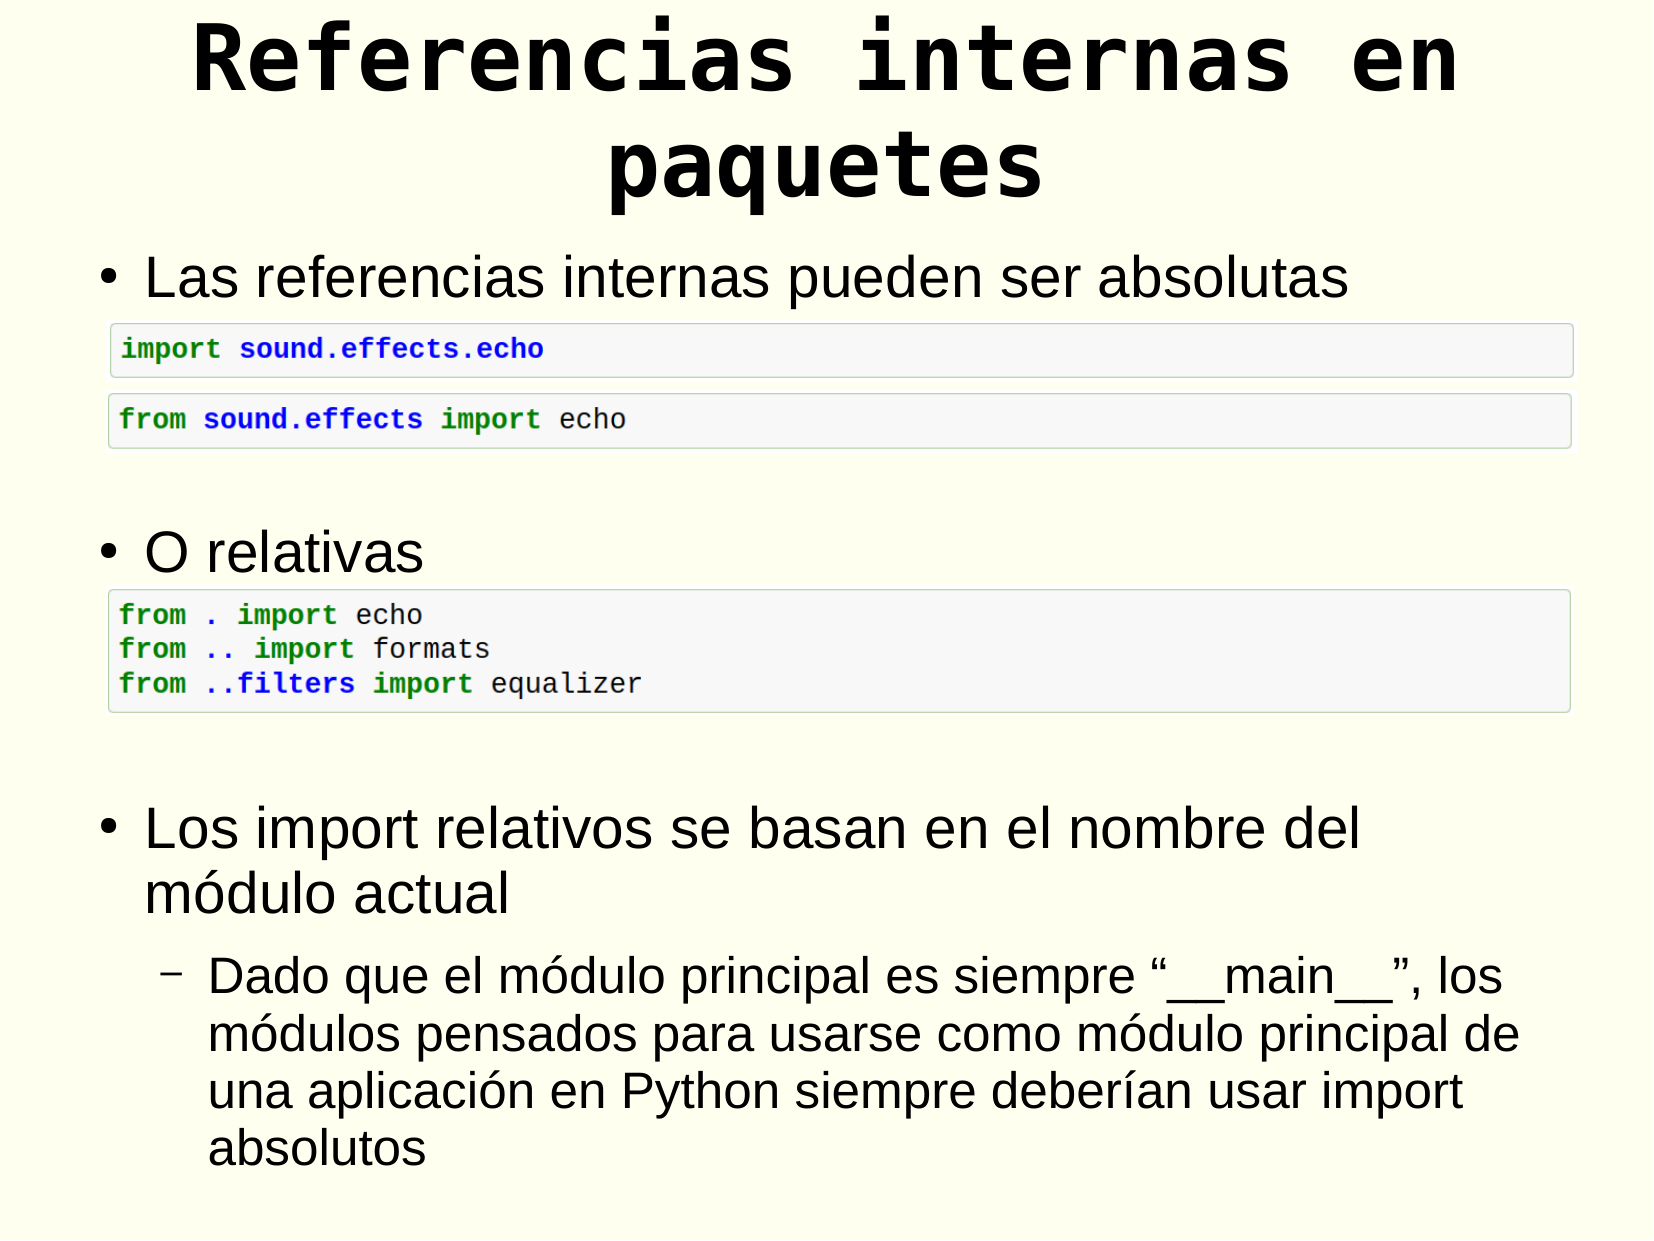

# Referencias internas en paquetes
Las referencias internas pueden ser absolutas
O relativas
Los import relativos se basan en el nombre del módulo actual
Dado que el módulo principal es siempre “__main__”, los módulos pensados para usarse como módulo principal de una aplicación en Python siempre deberían usar import absolutos